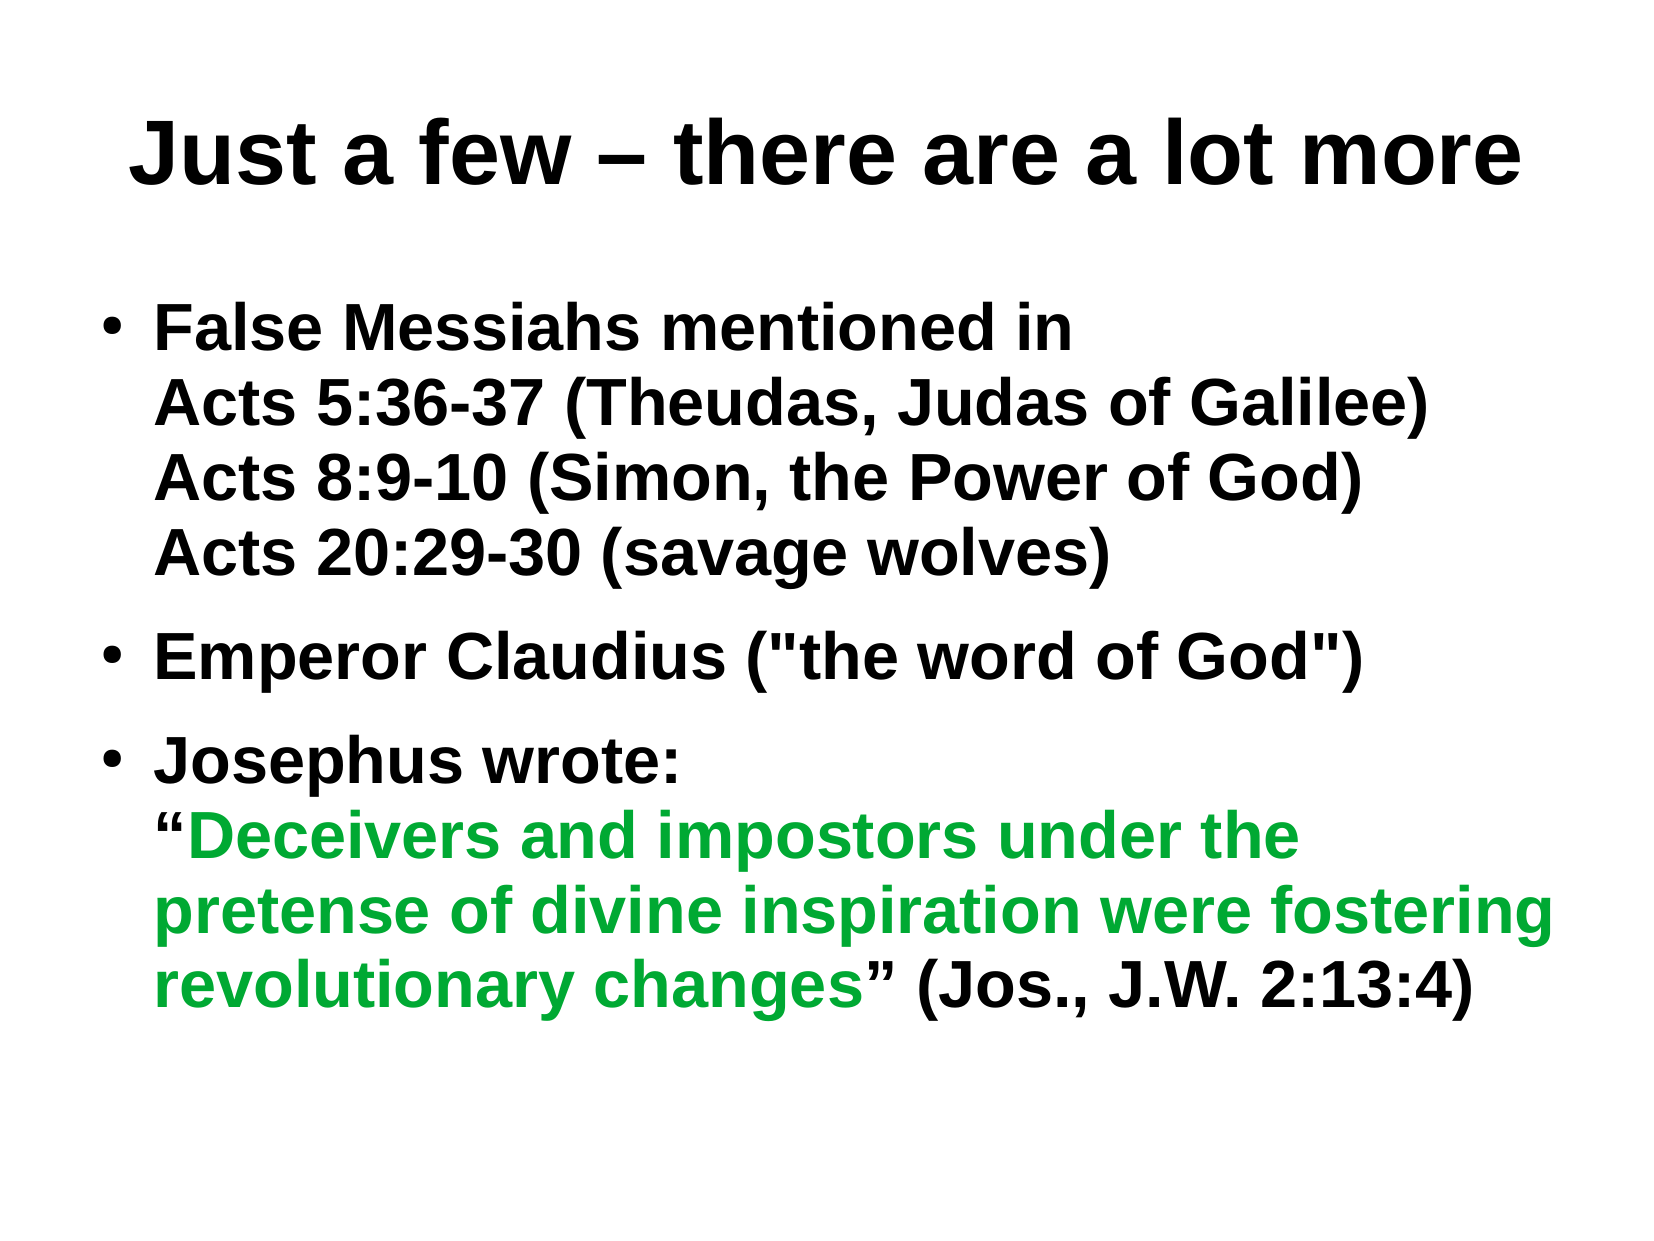

# Just a few – there are a lot more
False Messiahs mentioned in
Acts 5:36-37 (Theudas, Judas of Galilee)
Acts 8:9-10 (Simon, the Power of God)
Acts 20:29-30 (savage wolves)
Emperor Claudius ("the word of God")
Josephus wrote:
“Deceivers and impostors under the pretense of divine inspiration were fostering revolutionary changes” (Jos., J.W. 2:13:4)